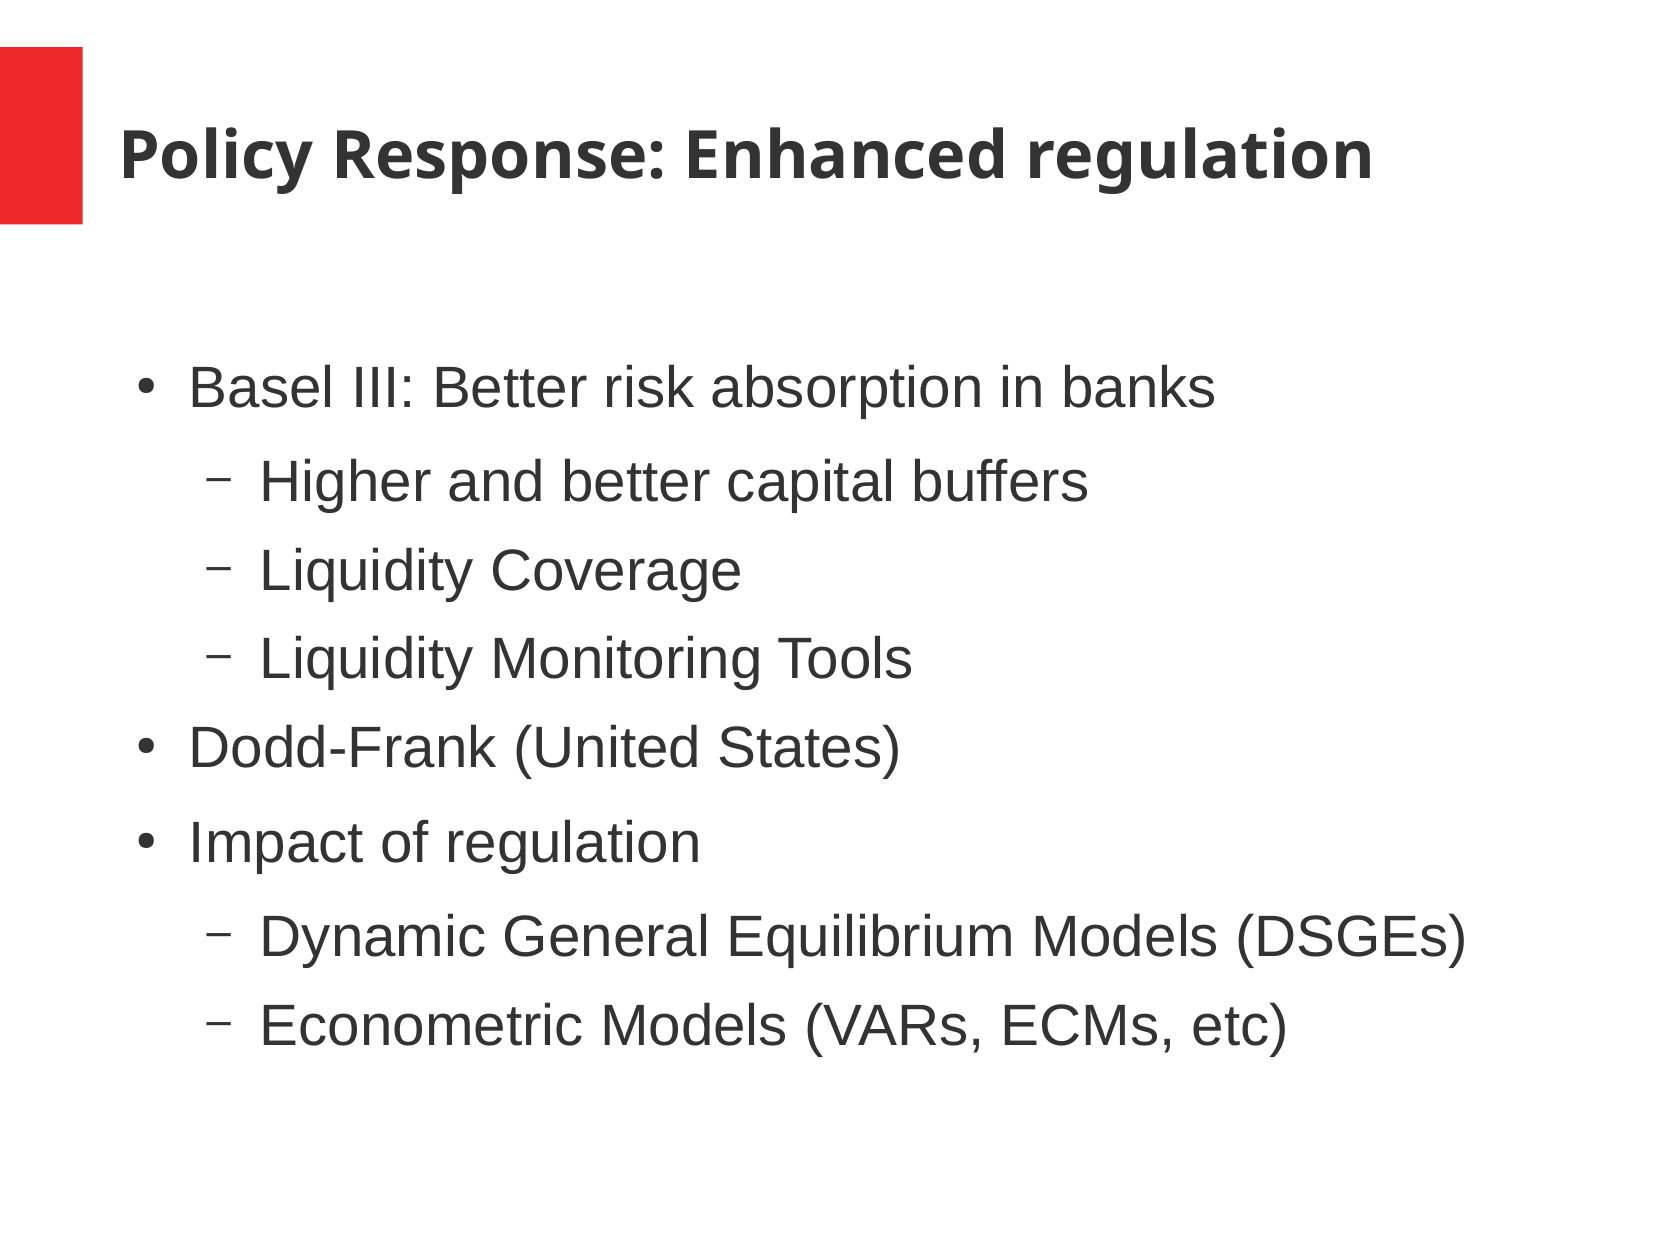

# Policy Response: Enhanced regulation
Basel III: Better risk absorption in banks
Higher and better capital buffers
Liquidity Coverage
Liquidity Monitoring Tools
Dodd-Frank (United States)
Impact of regulation
Dynamic General Equilibrium Models (DSGEs)
Econometric Models (VARs, ECMs, etc)